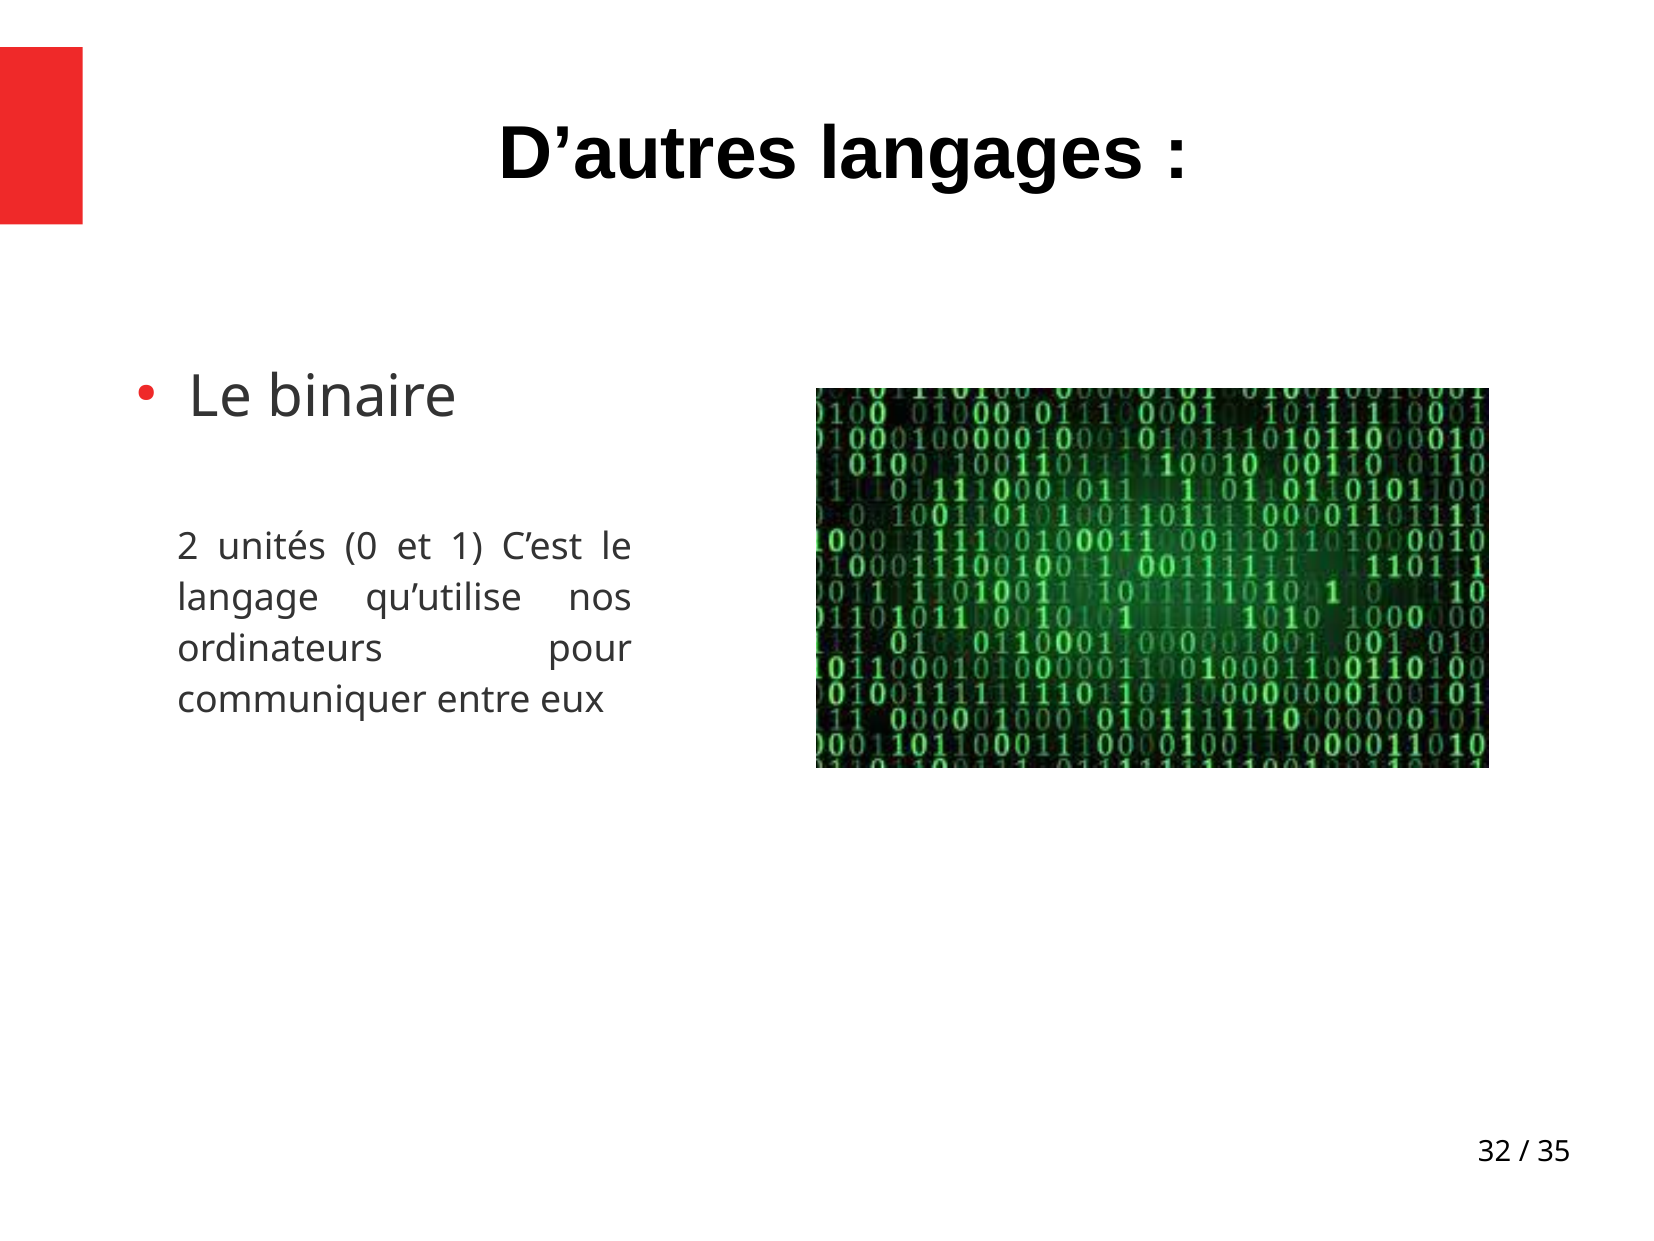

# D’autres langages :
Le binaire
2 unités (0 et 1) C’est le langage qu’utilise nos ordinateurs pour communiquer entre eux
32